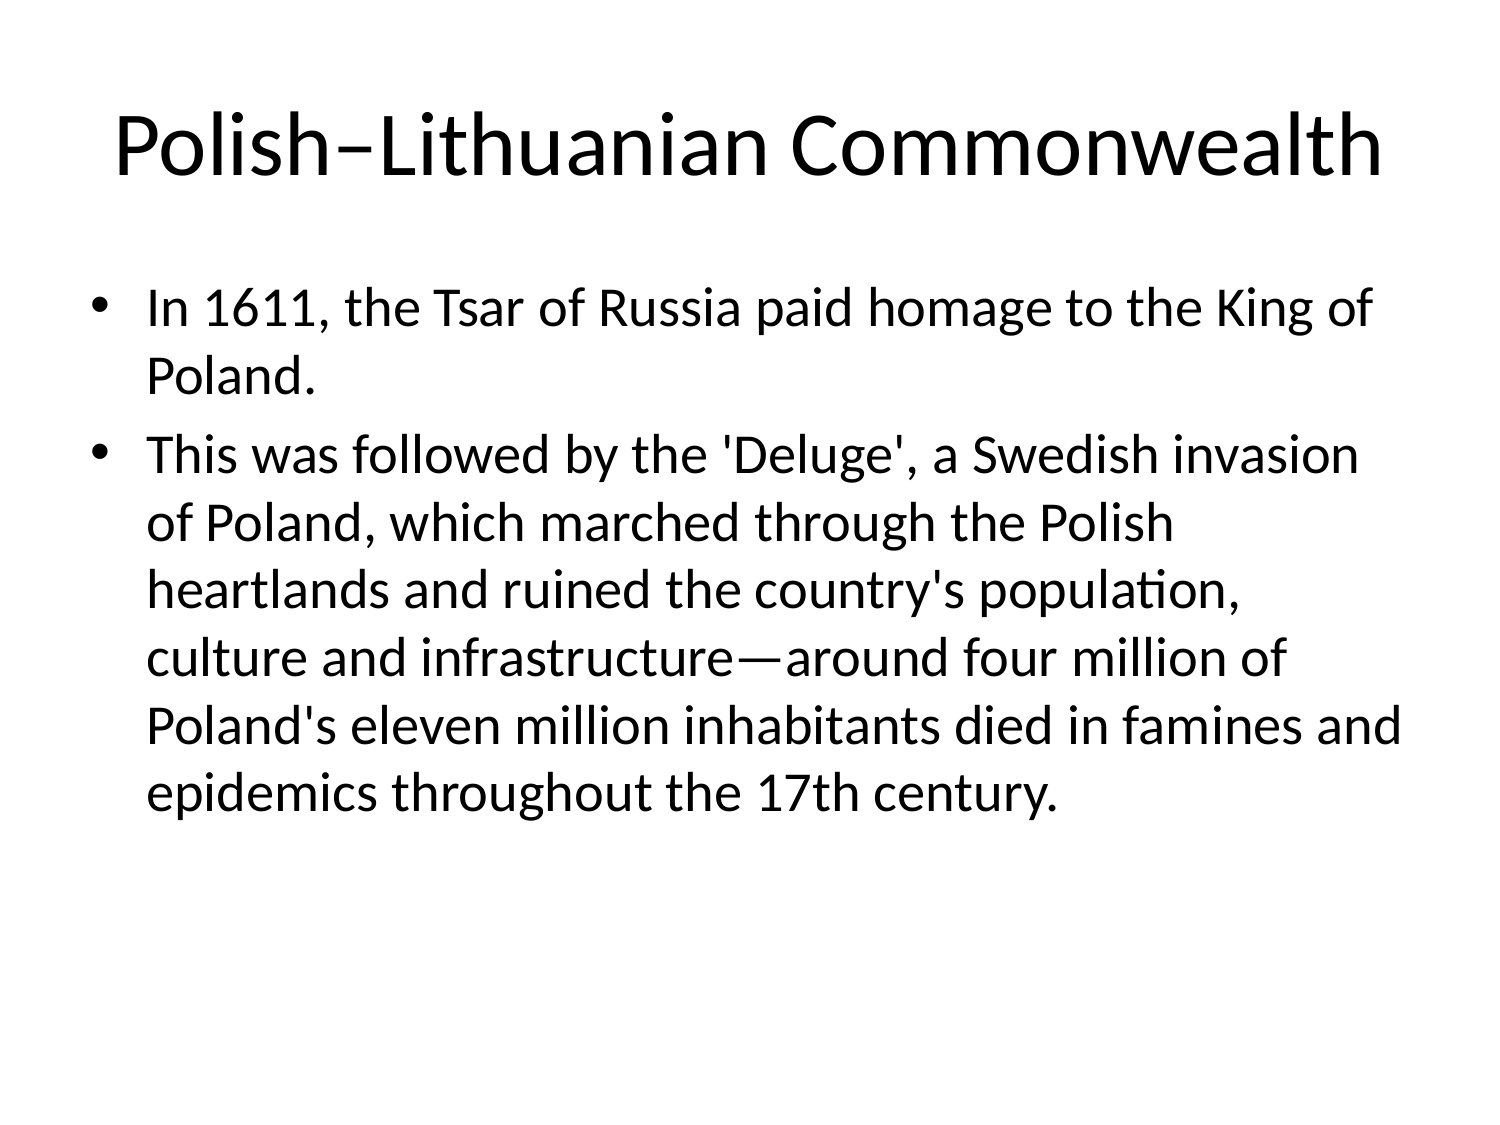

# Polish–Lithuanian Commonwealth
In 1611, the Tsar of Russia paid homage to the King of Poland.
This was followed by the 'Deluge', a Swedish invasion of Poland, which marched through the Polish heartlands and ruined the country's population, culture and infrastructure—around four million of Poland's eleven million inhabitants died in famines and epidemics throughout the 17th century.